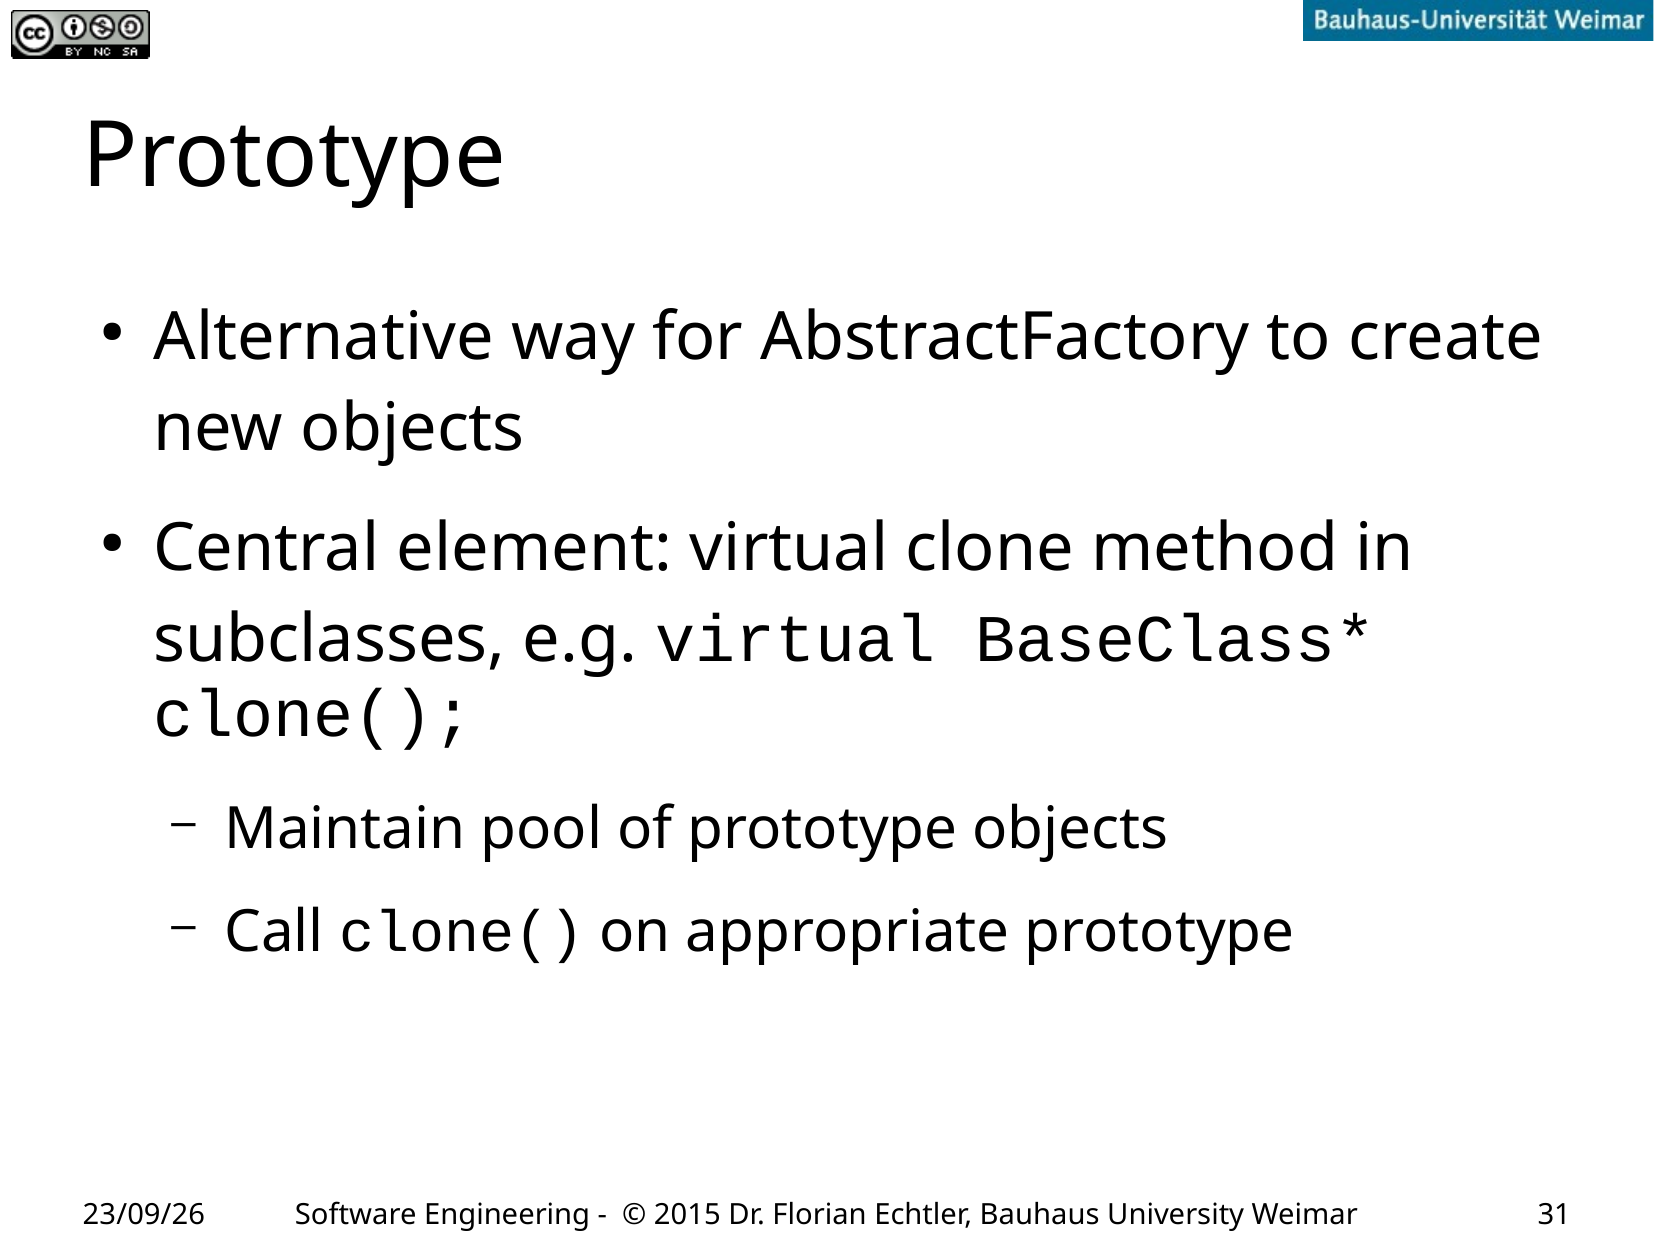

# Prototype
Alternative way for AbstractFactory to create new objects
Central element: virtual clone method in subclasses, e.g. virtual BaseClass* clone();
Maintain pool of prototype objects
Call clone() on appropriate prototype
Software Engineering - © 2015 Dr. Florian Echtler, Bauhaus University Weimar
31